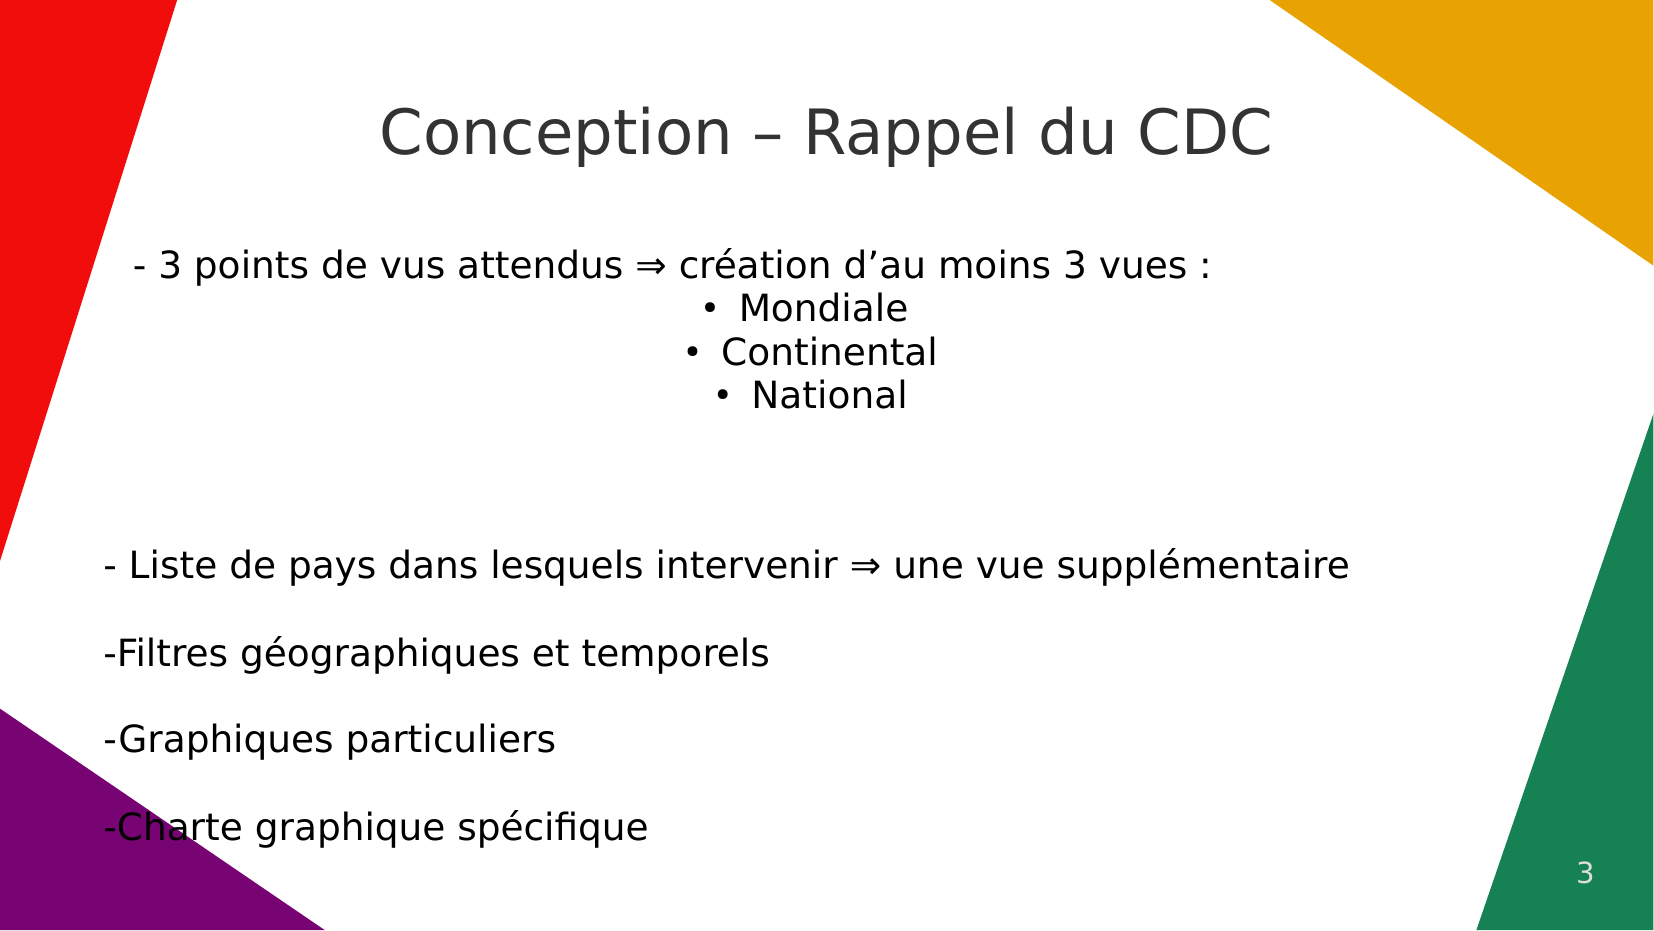

# Conception – Rappel du CDC
- 3 points de vus attendus ⇒ création d’au moins 3 vues :
Mondiale
Continental
National
- Liste de pays dans lesquels intervenir ⇒ une vue supplémentaire
-Filtres géographiques et temporels
-Graphiques particuliers
-Charte graphique spécifique
3